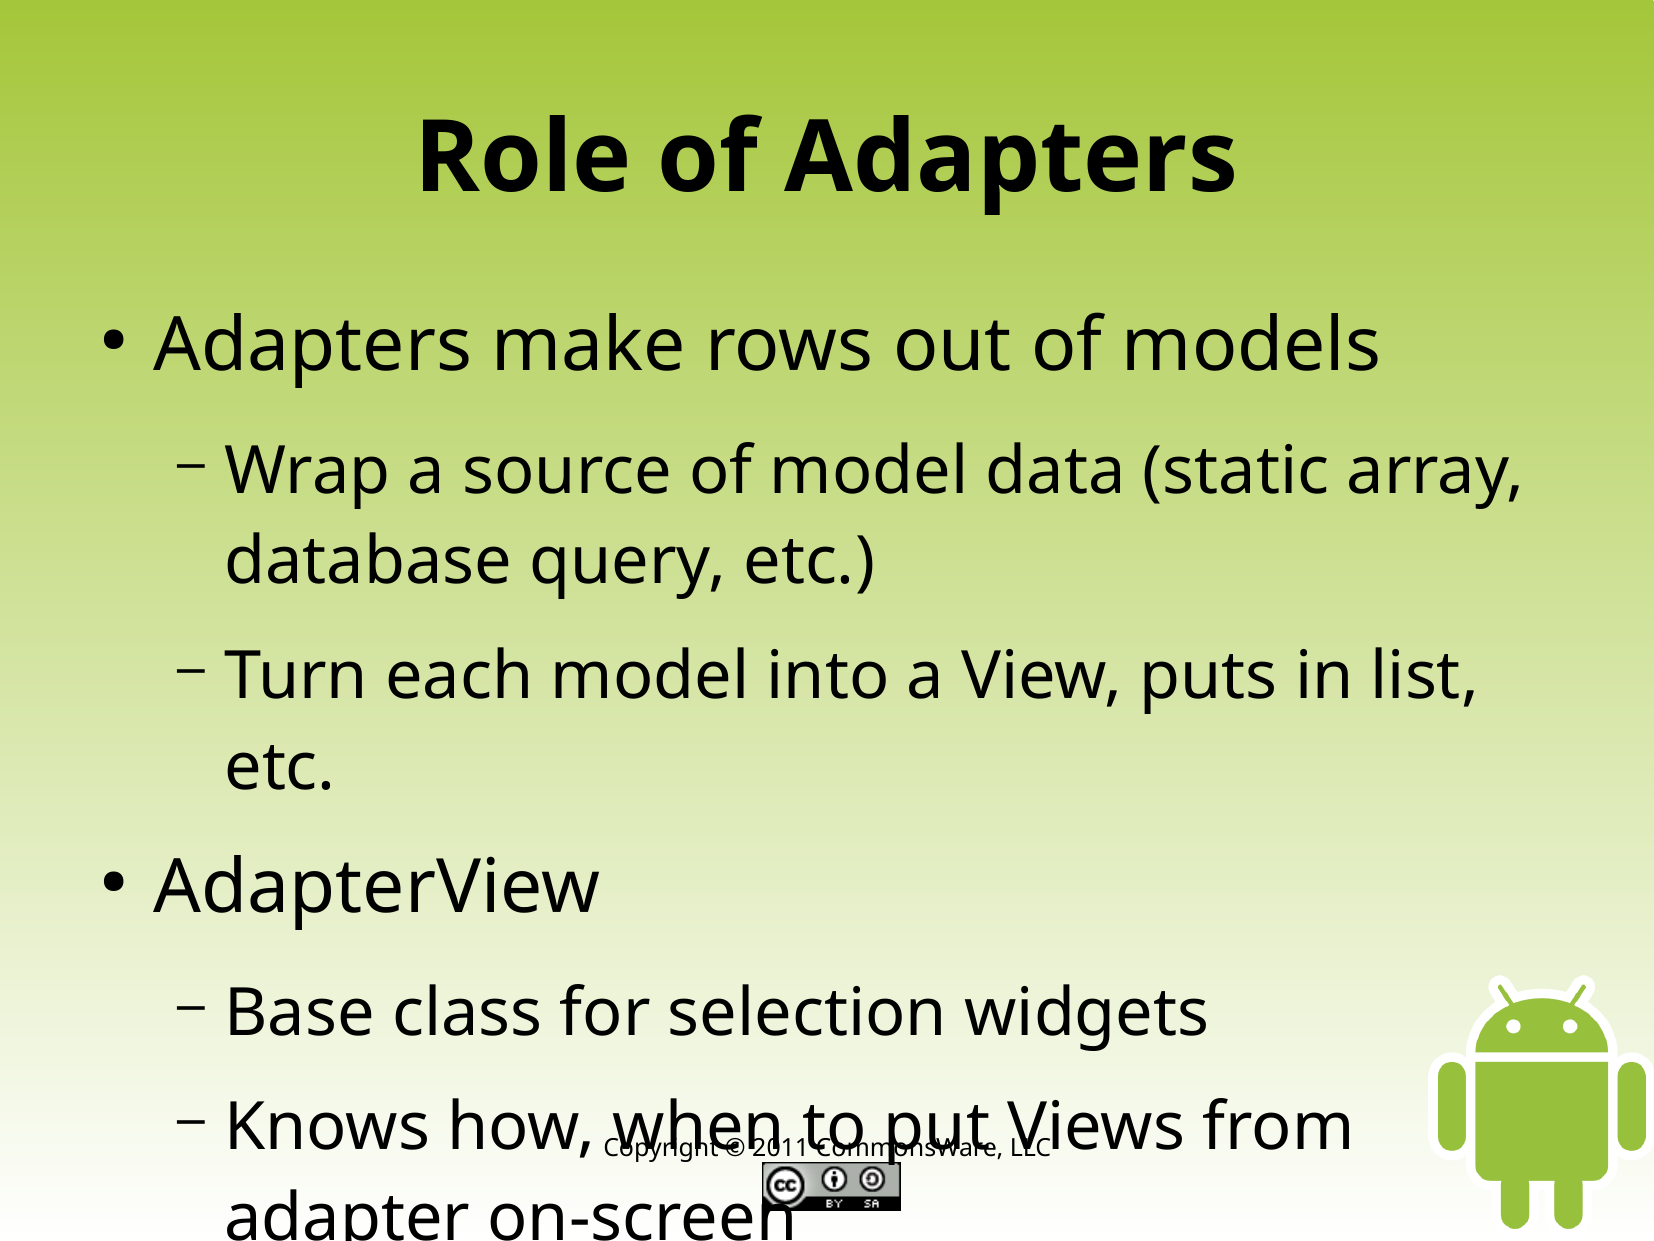

# Role of Adapters
Adapters make rows out of models
Wrap a source of model data (static array, database query, etc.)
Turn each model into a View, puts in list, etc.
AdapterView
Base class for selection widgets
Knows how, when to put Views from
adapter on-screen